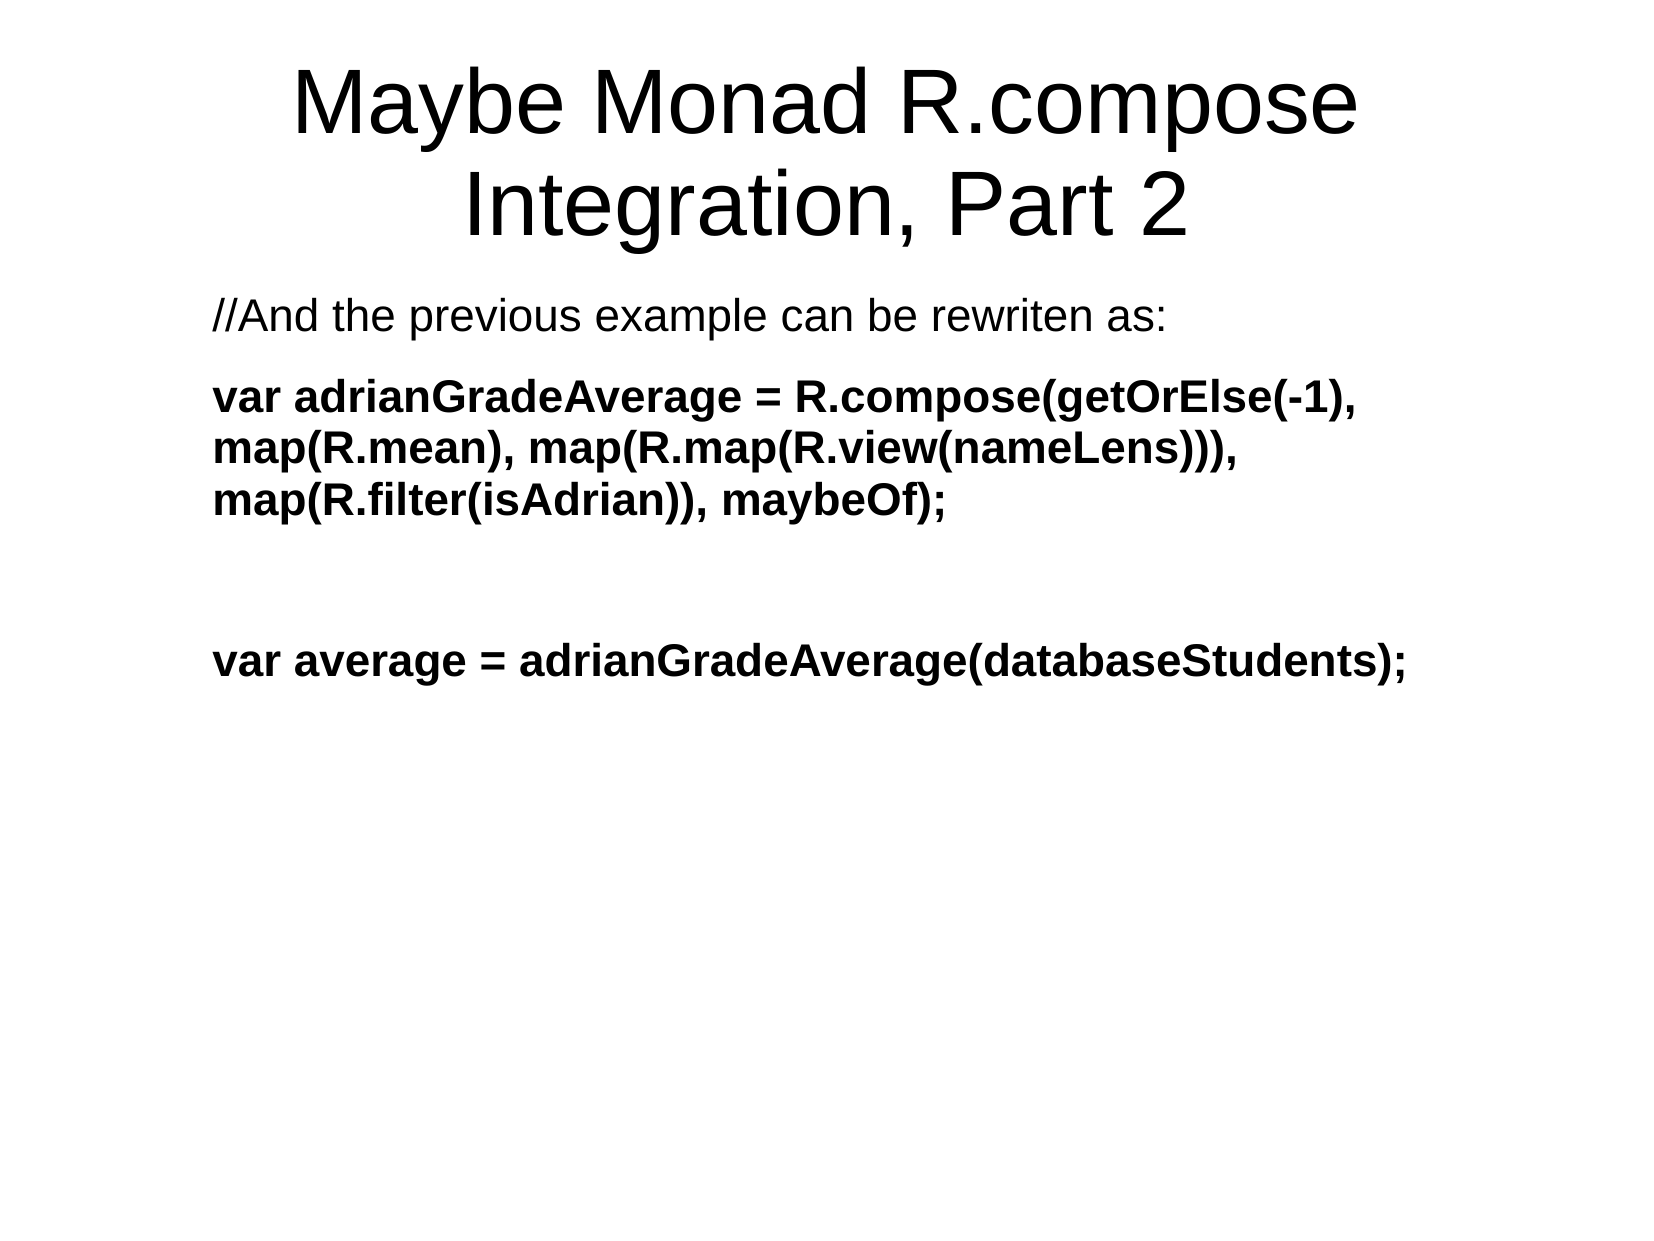

# Maybe Monad R.compose Integration, Part 2
//And the previous example can be rewriten as:
var adrianGradeAverage = R.compose(getOrElse(-1), map(R.mean), map(R.map(R.view(nameLens))), map(R.filter(isAdrian)), maybeOf);
var average = adrianGradeAverage(databaseStudents);